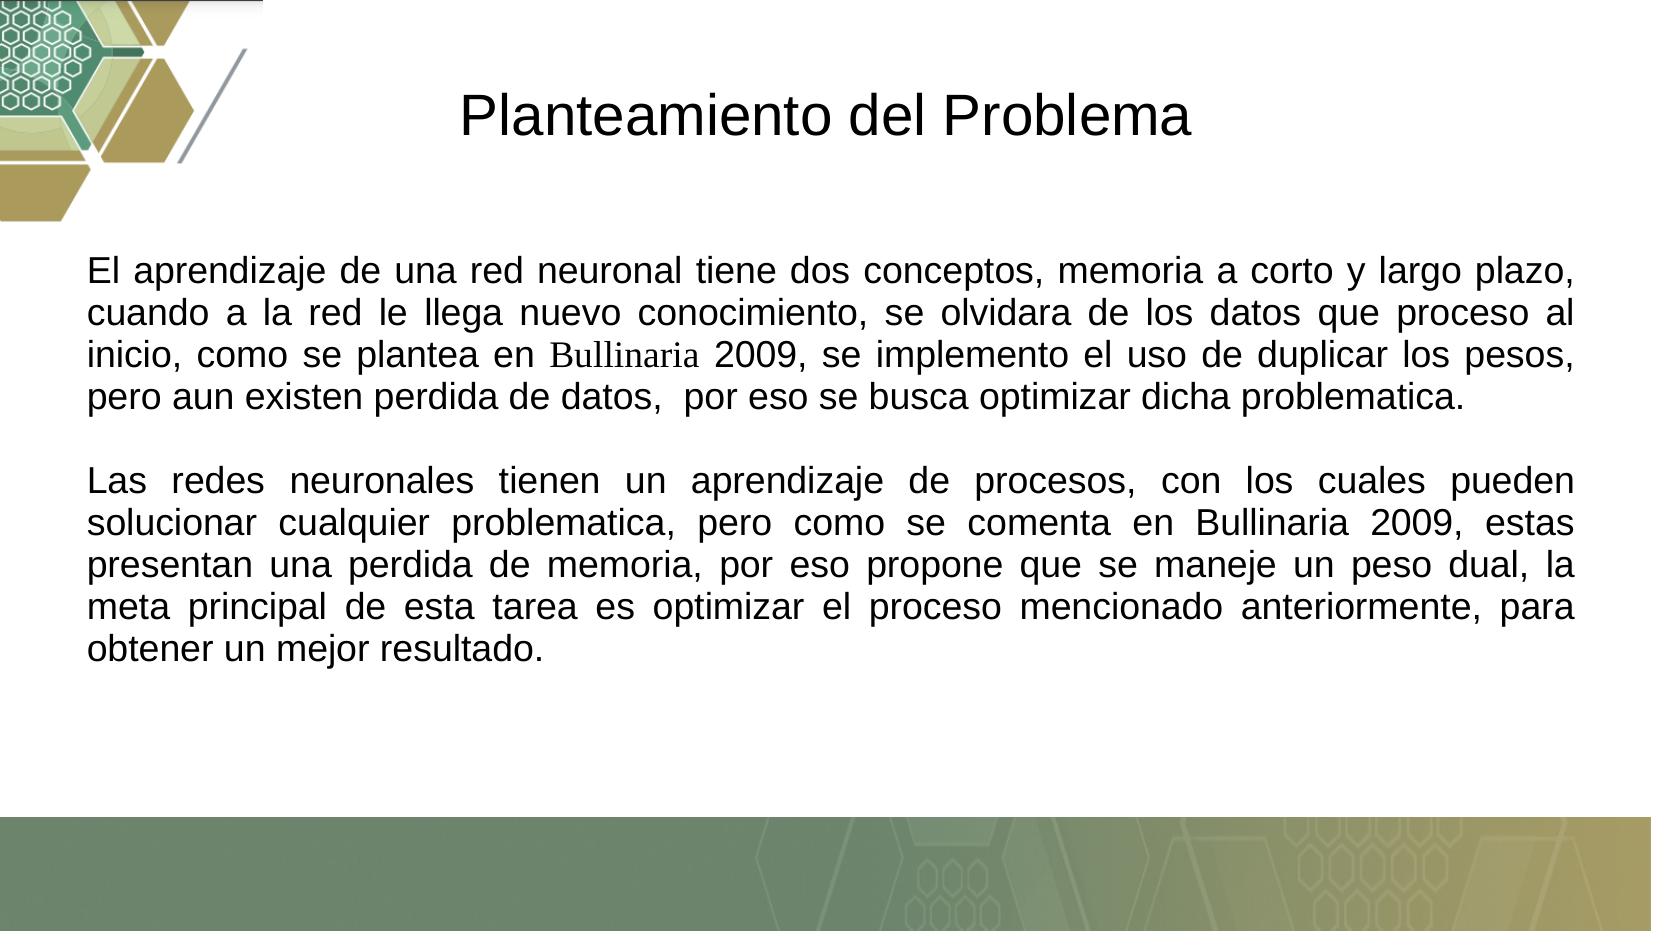

Planteamiento del Problema
# El aprendizaje de una red neuronal tiene dos conceptos, memoria a corto y largo plazo, cuando a la red le llega nuevo conocimiento, se olvidara de los datos que proceso al inicio, como se plantea en Bullinaria 2009, se implemento el uso de duplicar los pesos, pero aun existen perdida de datos, por eso se busca optimizar dicha problematica.
Las redes neuronales tienen un aprendizaje de procesos, con los cuales pueden solucionar cualquier problematica, pero como se comenta en Bullinaria 2009, estas presentan una perdida de memoria, por eso propone que se maneje un peso dual, la meta principal de esta tarea es optimizar el proceso mencionado anteriormente, para obtener un mejor resultado.